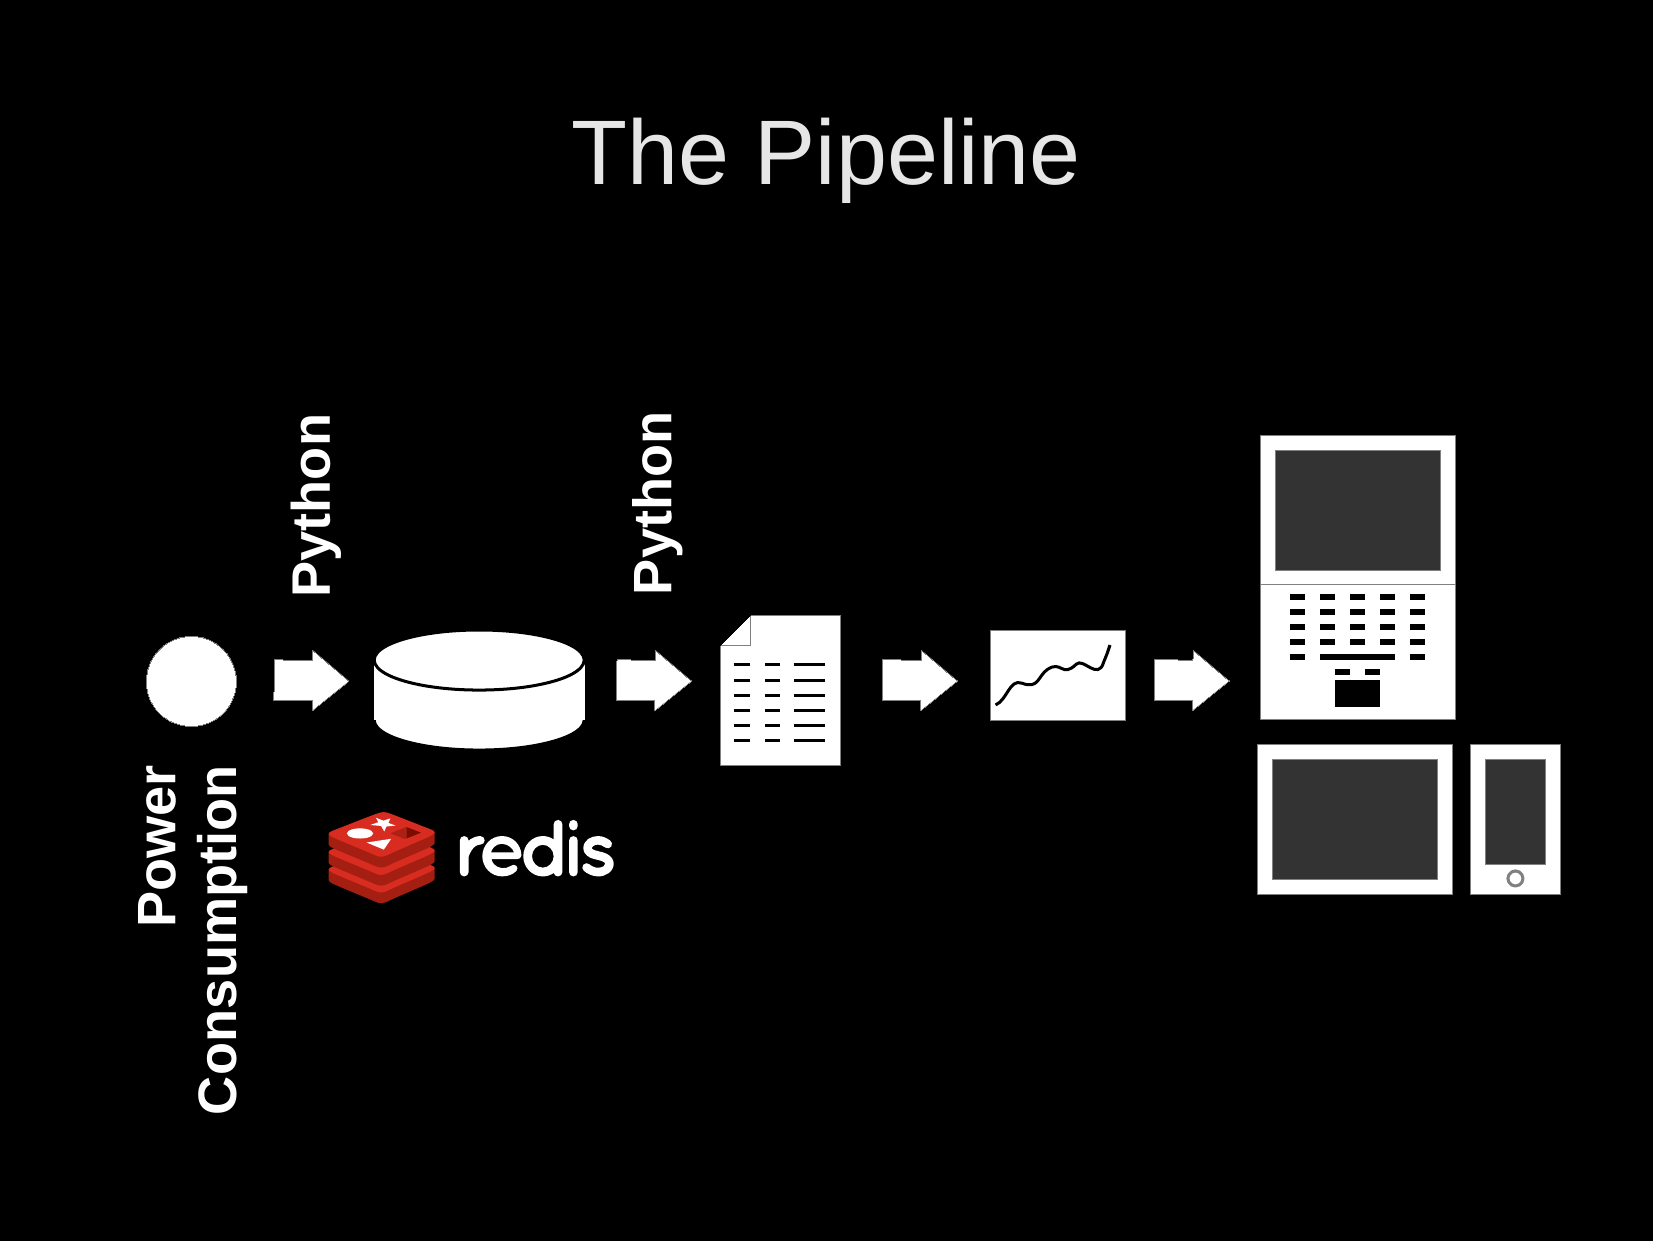

# The Pipeline
Python
Python
Power
Consumption